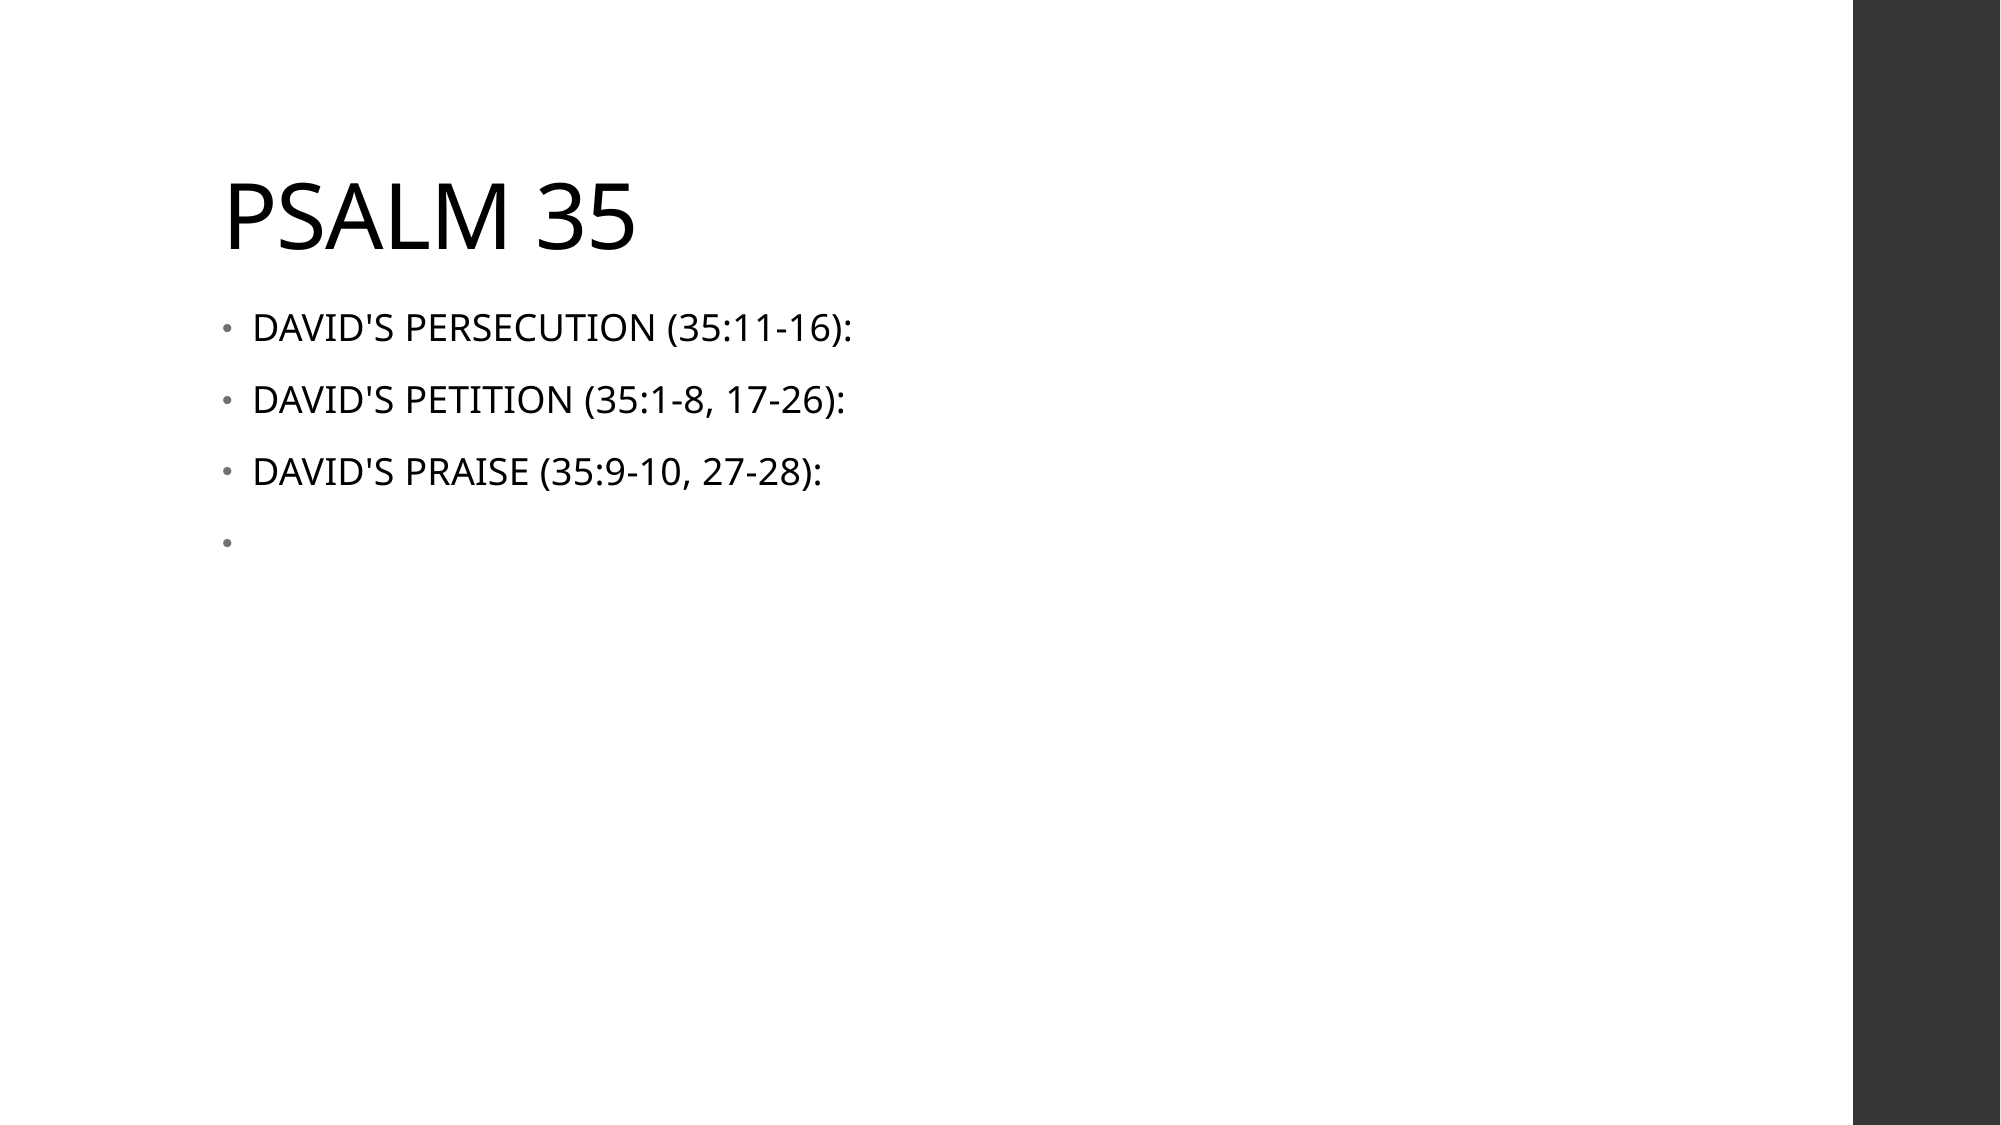

# PSALM 35
DAVID'S PERSECUTION (35:11-16):
DAVID'S PETITION (35:1-8, 17-26):
DAVID'S PRAISE (35:9-10, 27-28):